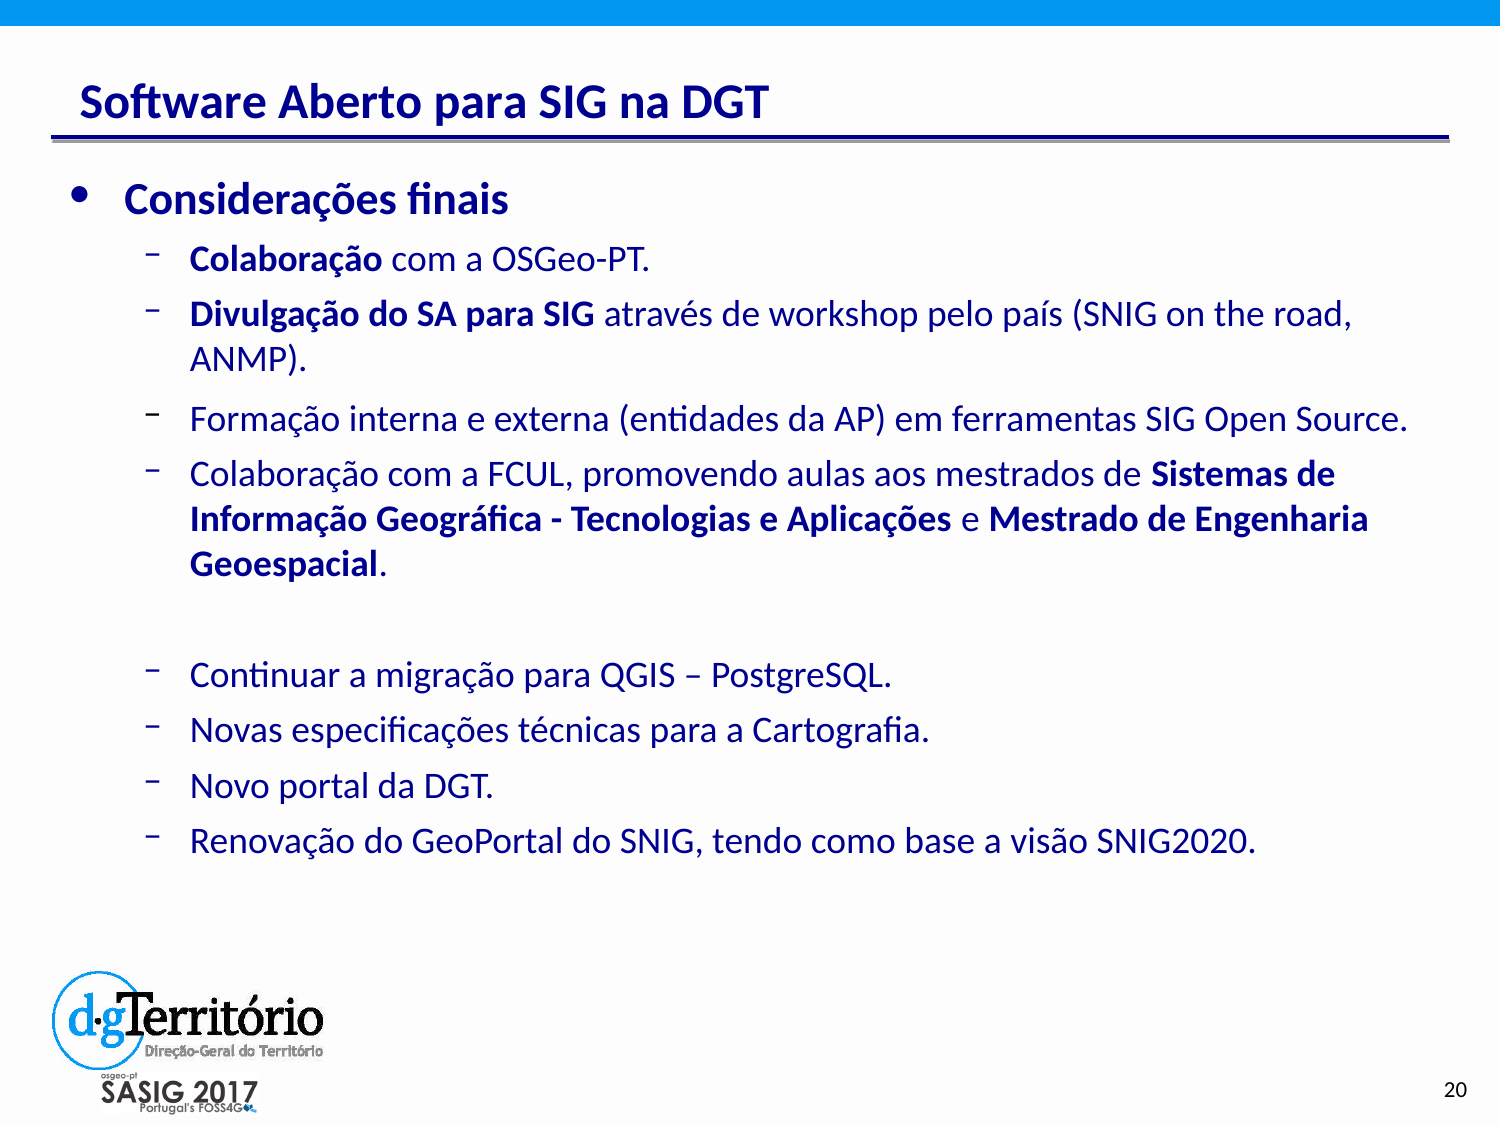

Software Aberto para SIG na DGT
# Considerações finais
Colaboração com a OSGeo-PT.
Divulgação do SA para SIG através de workshop pelo país (SNIG on the road, ANMP).
Formação interna e externa (entidades da AP) em ferramentas SIG Open Source.
Colaboração com a FCUL, promovendo aulas aos mestrados de Sistemas de Informação Geográfica - Tecnologias e Aplicações e Mestrado de Engenharia Geoespacial.
Continuar a migração para QGIS – PostgreSQL.
Novas especificações técnicas para a Cartografia.
Novo portal da DGT.
Renovação do GeoPortal do SNIG, tendo como base a visão SNIG2020.